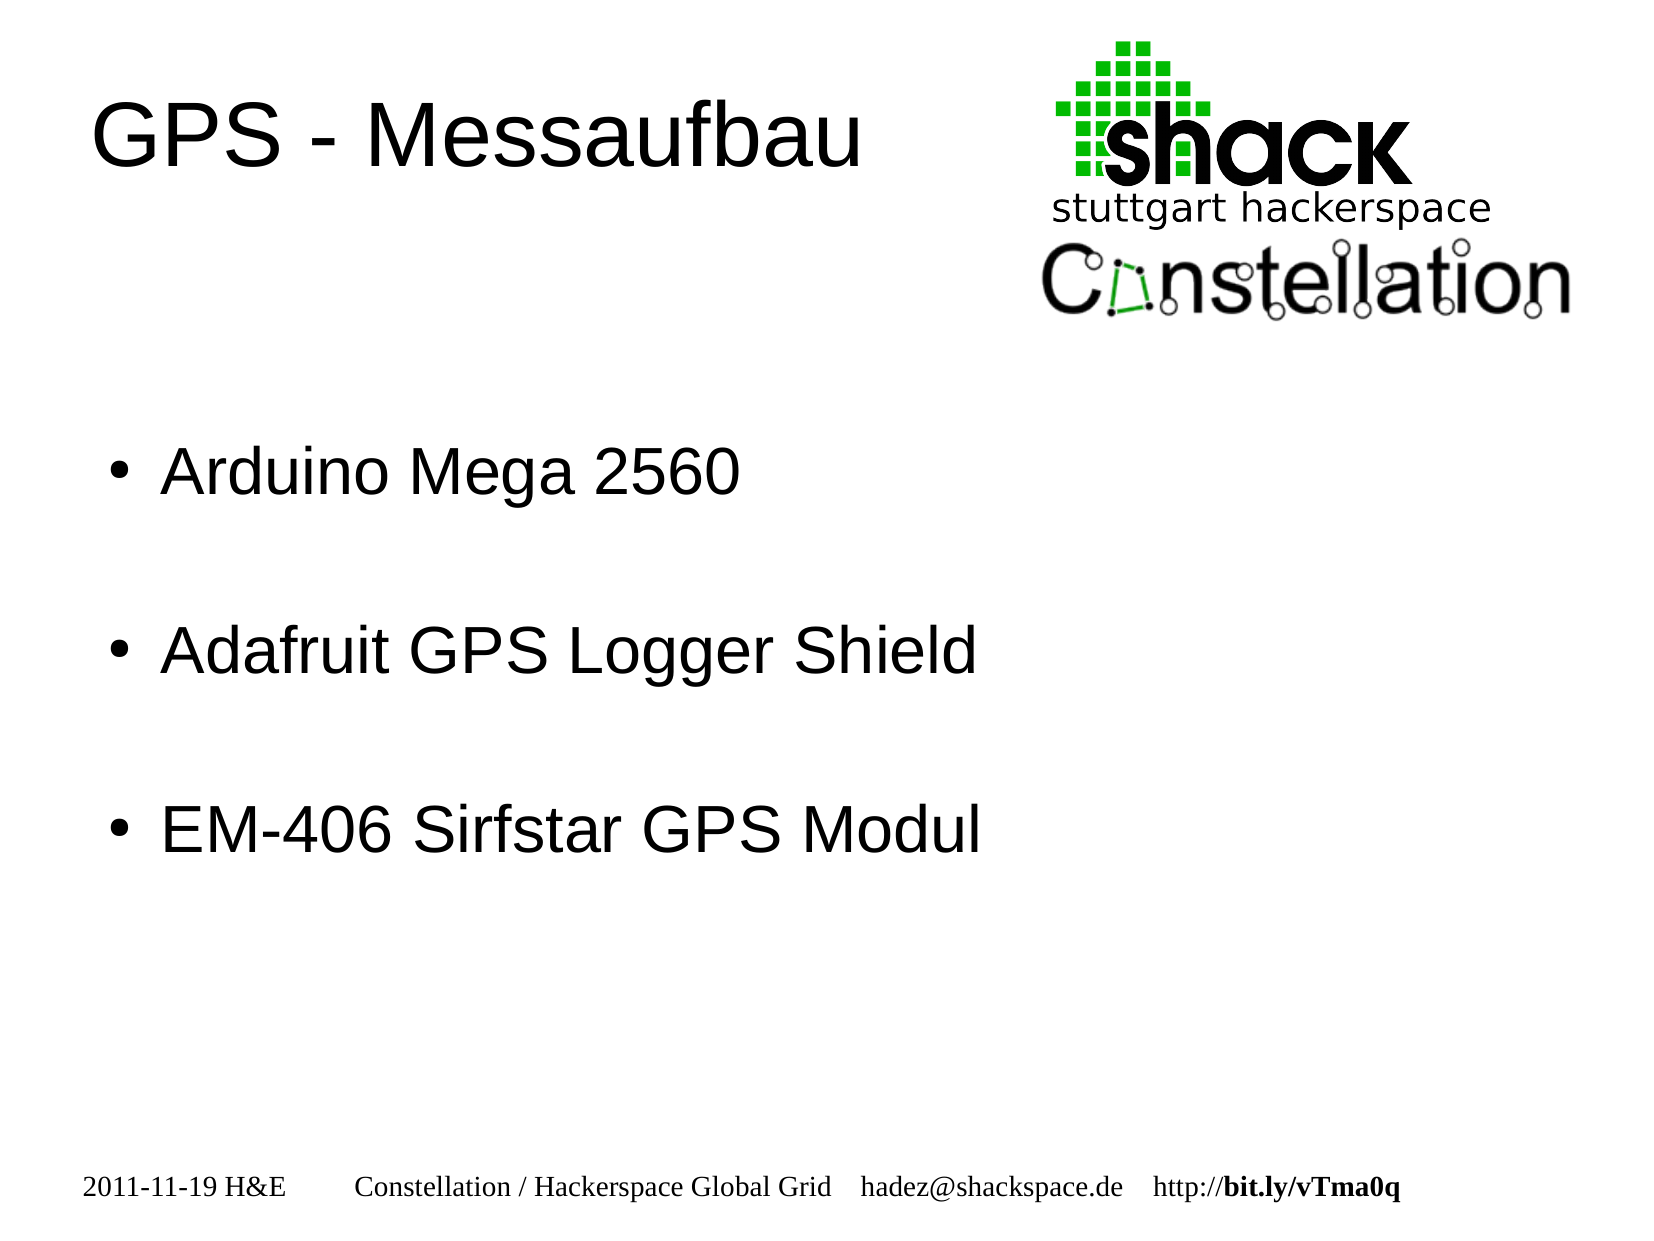

# GPS - Messaufbau
Arduino Mega 2560
Adafruit GPS Logger Shield
EM-406 Sirfstar GPS Modul